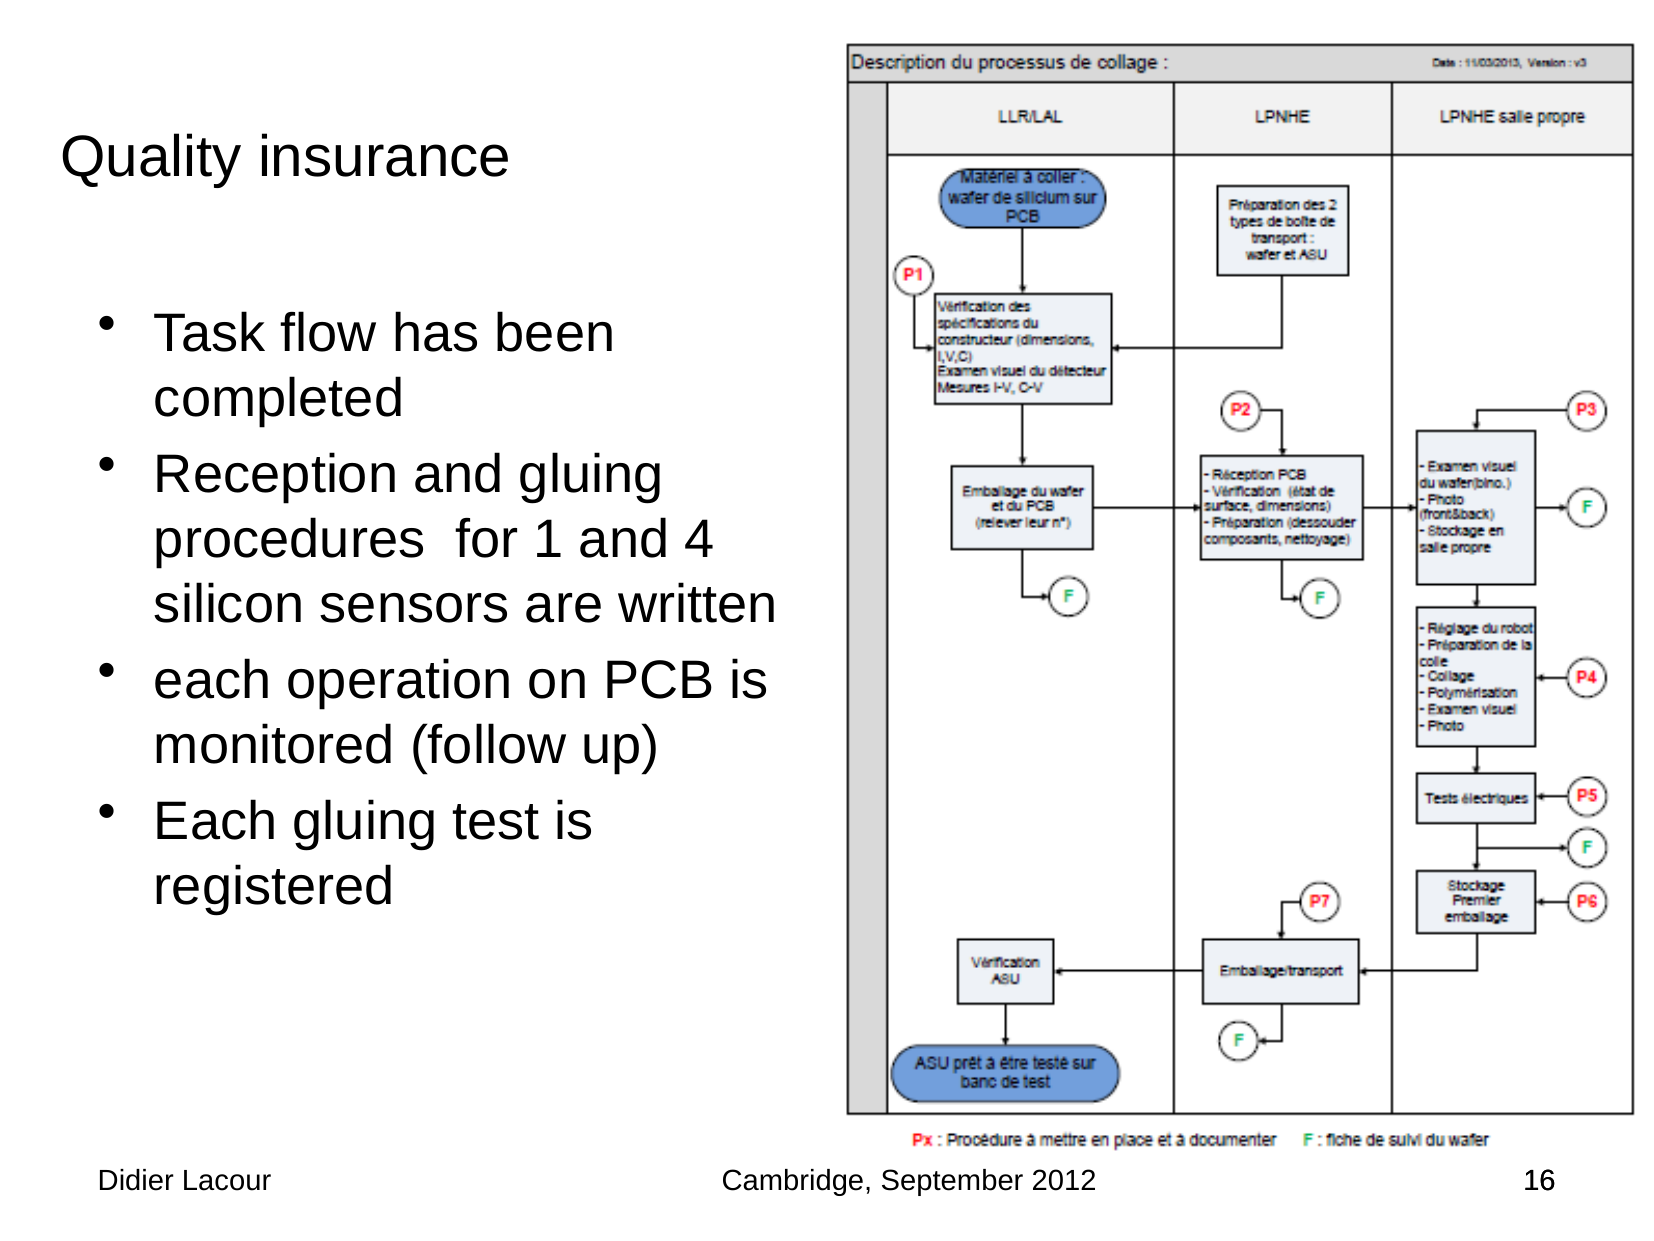

# Quality insurance
Task flow has been completed
Reception and gluing procedures for 1 and 4 silicon sensors are written
each operation on PCB is monitored (follow up)
Each gluing test is registered
WP14.4 Si calo | AIDA-2020 WP14 face2face meeting | 27/02/2016
16